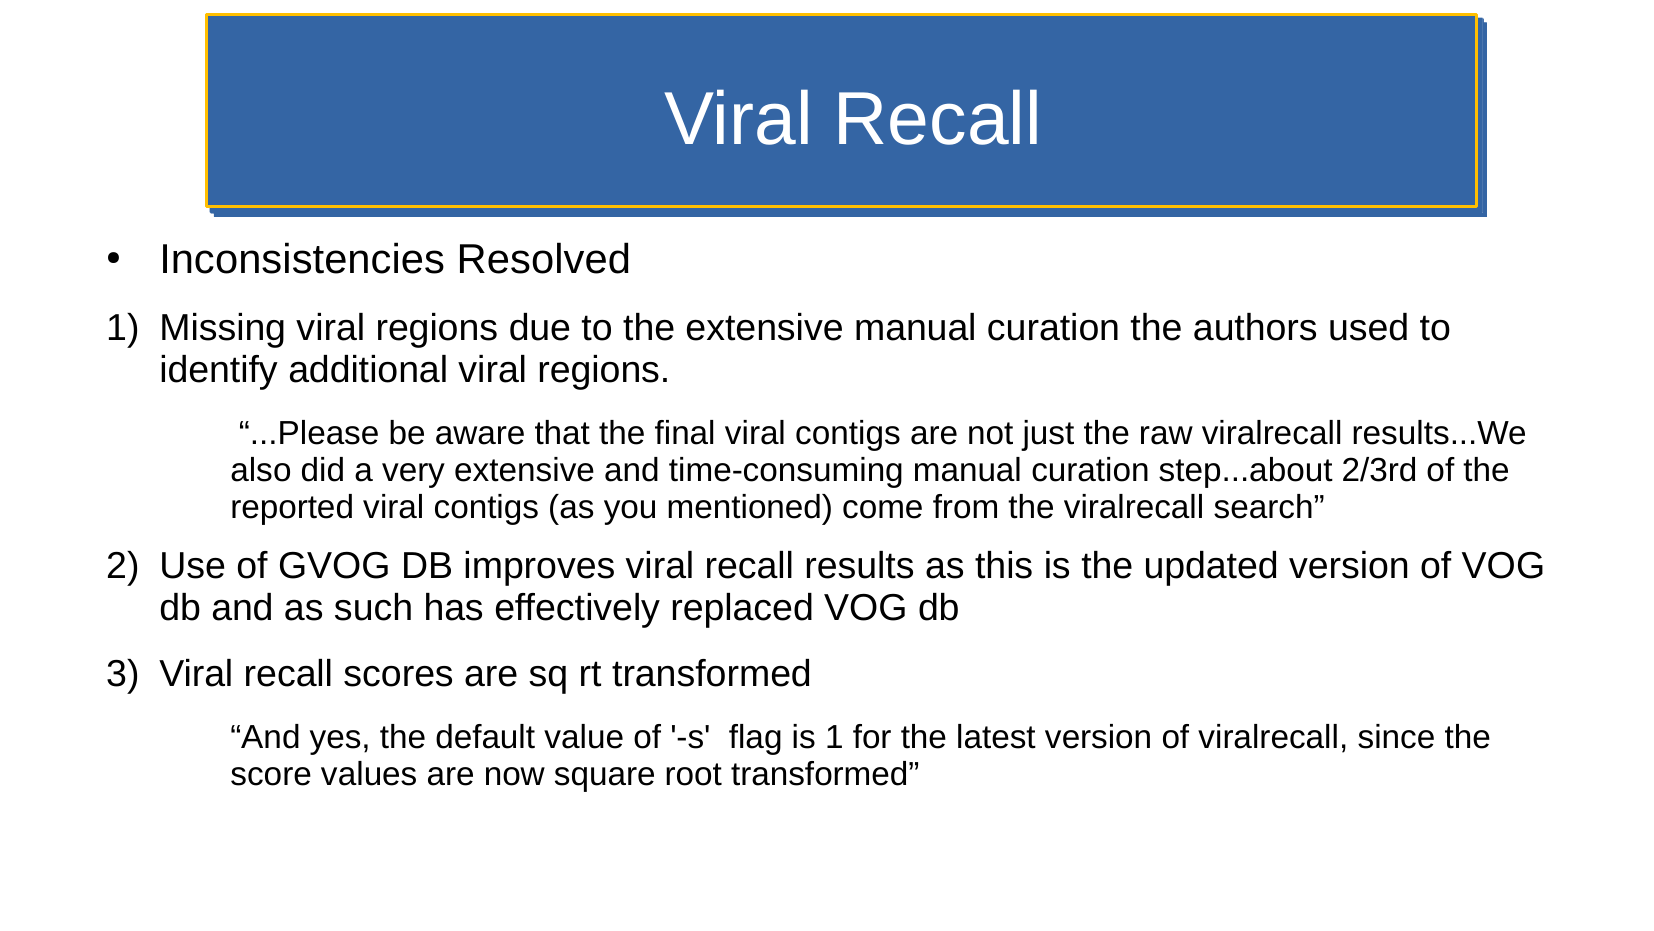

# Viral Recall
Inconsistencies Resolved
Missing viral regions due to the extensive manual curation the authors used to identify additional viral regions.
 “...Please be aware that the final viral contigs are not just the raw viralrecall results...We also did a very extensive and time-consuming manual curation step...about 2/3rd of the reported viral contigs (as you mentioned) come from the viralrecall search”
Use of GVOG DB improves viral recall results as this is the updated version of VOG db and as such has effectively replaced VOG db
Viral recall scores are sq rt transformed
“And yes, the default value of '-s' flag is 1 for the latest version of viralrecall, since the score values are now square root transformed”